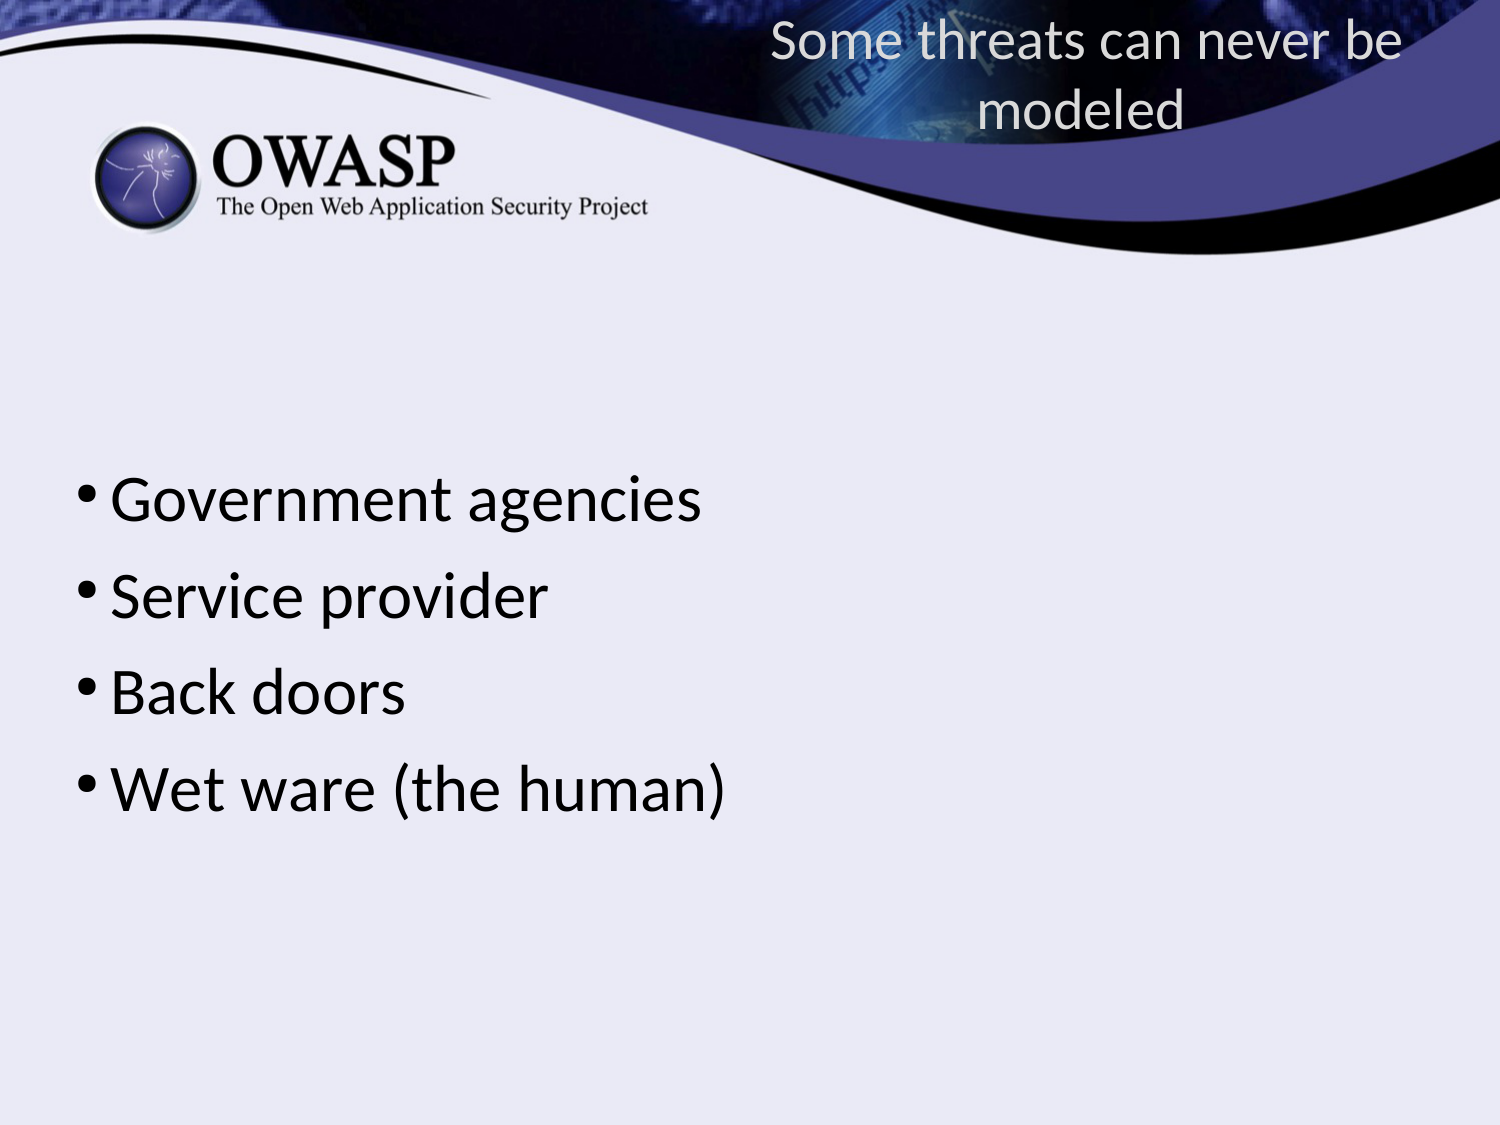

Some threats can never be modeled
#
Government agencies
Service provider
Back doors
Wet ware (the human)